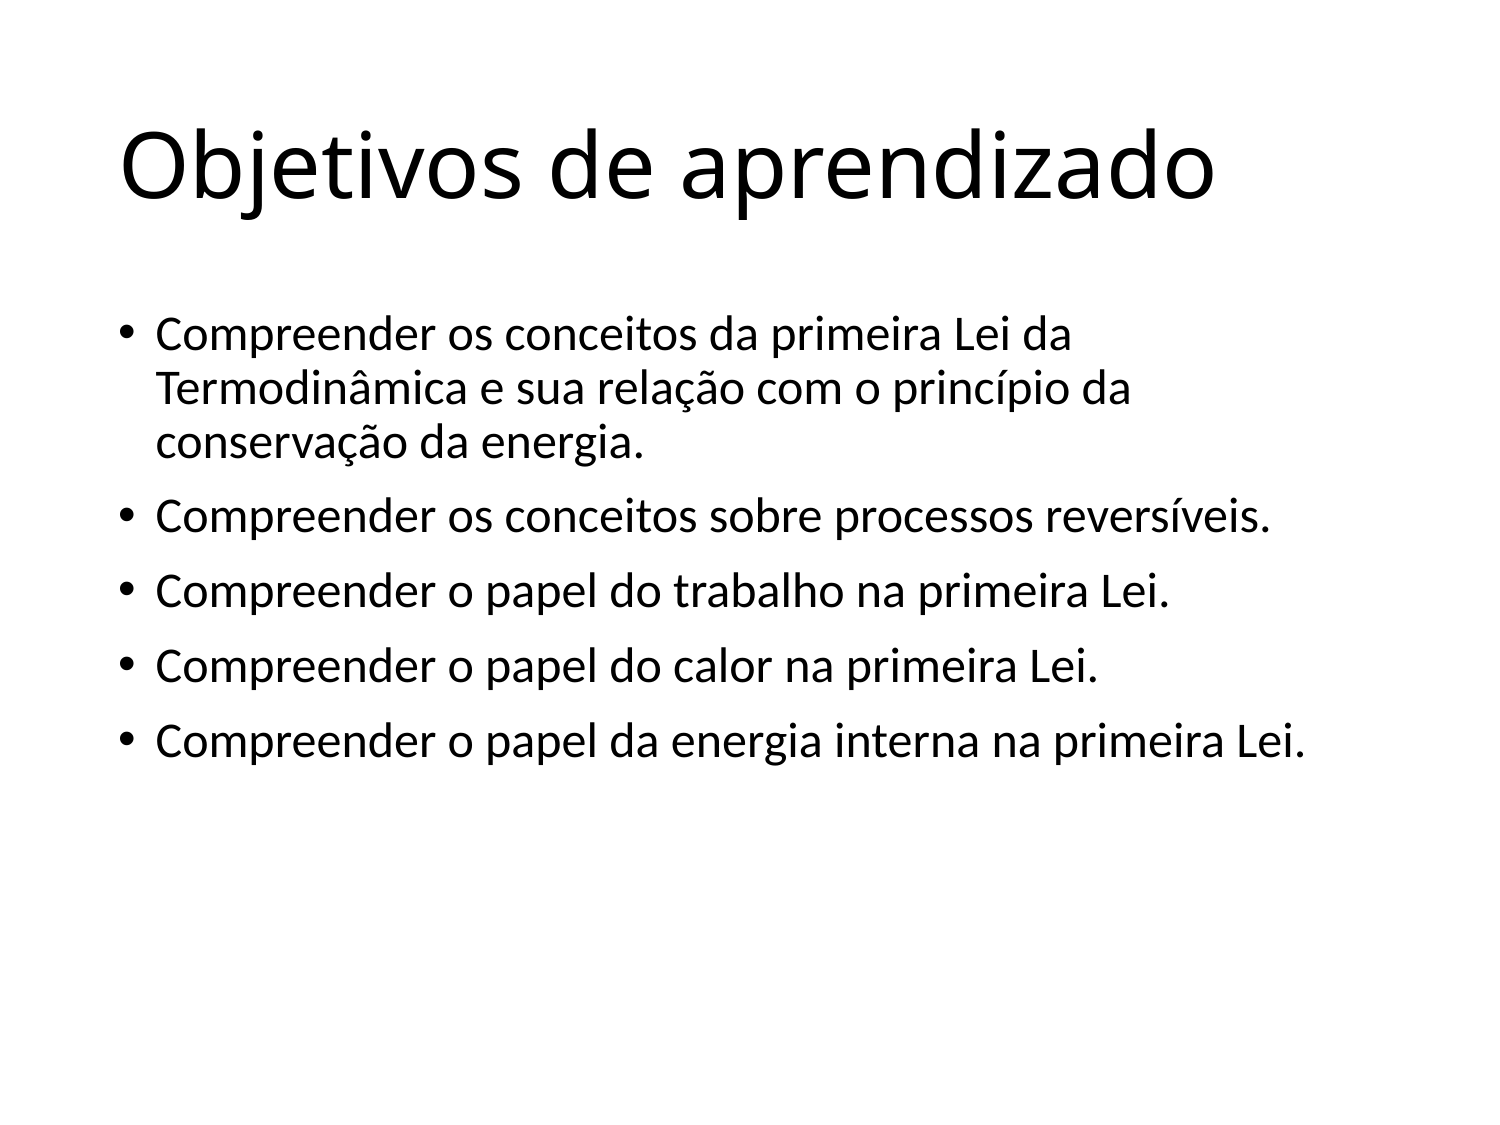

# Objetivos de aprendizado
Compreender os conceitos da primeira Lei da Termodinâmica e sua relação com o princípio da conservação da energia.
Compreender os conceitos sobre processos reversíveis.
Compreender o papel do trabalho na primeira Lei.
Compreender o papel do calor na primeira Lei.
Compreender o papel da energia interna na primeira Lei.